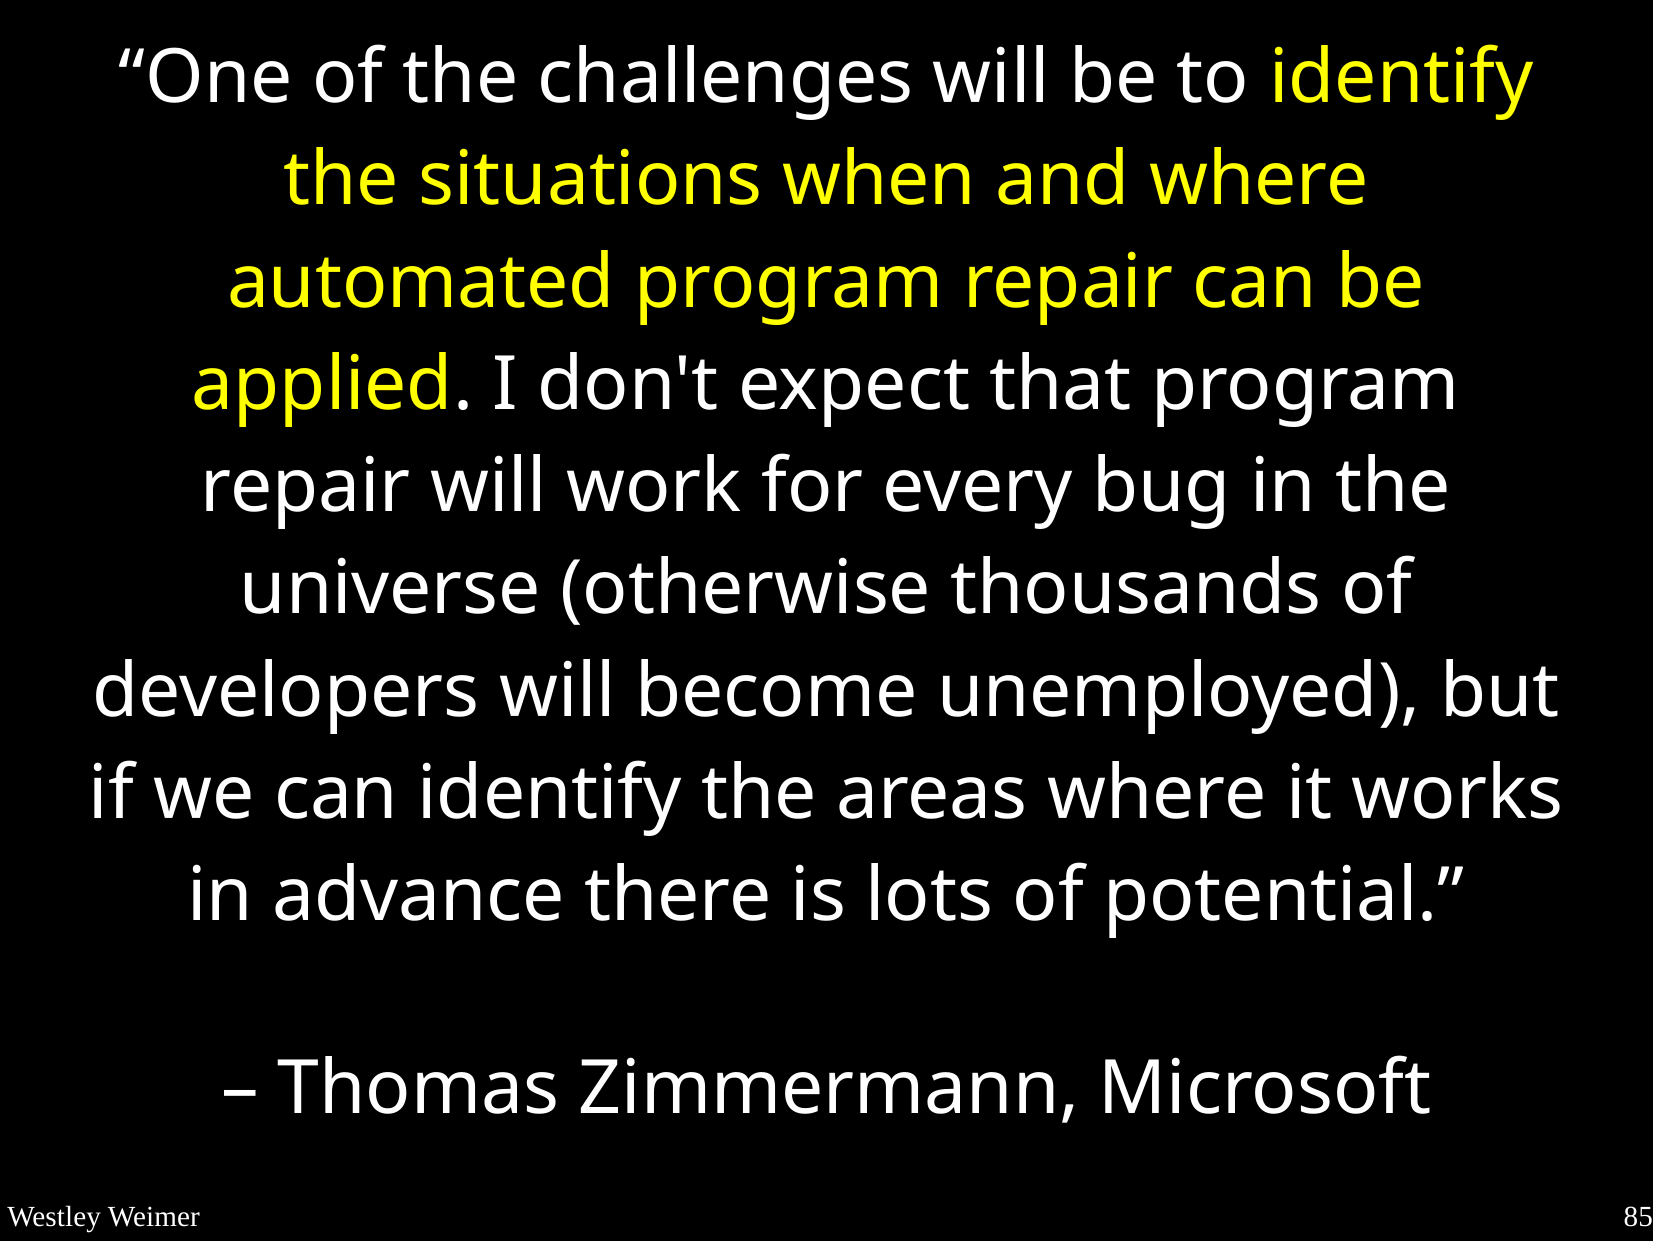

# “One of the challenges will be to identify the situations when and where automated program repair can be applied. I don't expect that program repair will work for every bug in the universe (otherwise thousands of developers will become unemployed), but if we can identify the areas where it works in advance there is lots of potential.”
– Thomas Zimmermann, Microsoft
85